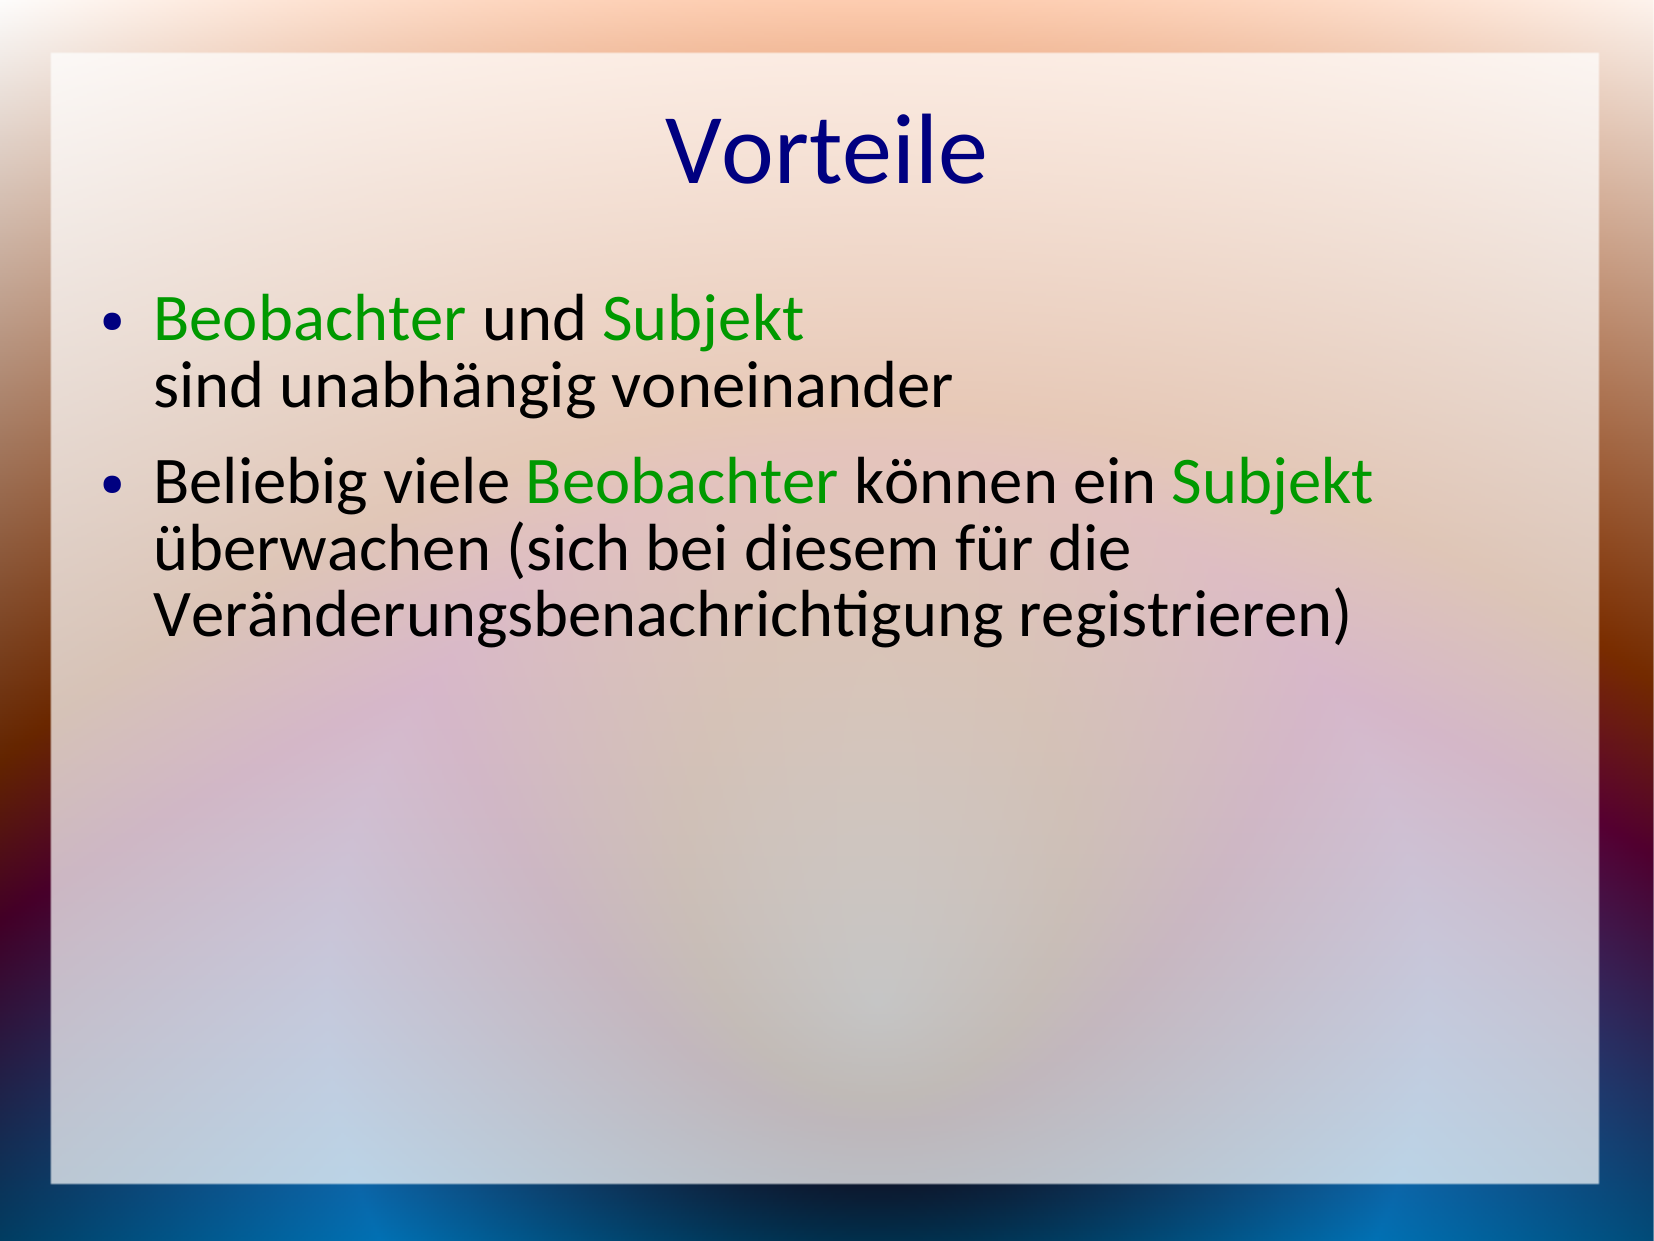

# Vorteile
Beobachter und Subjekt
sind unabhängig voneinander
Beliebig viele Beobachter können ein Subjekt überwachen (sich bei diesem für die Veränderungsbenachrichtigung registrieren)